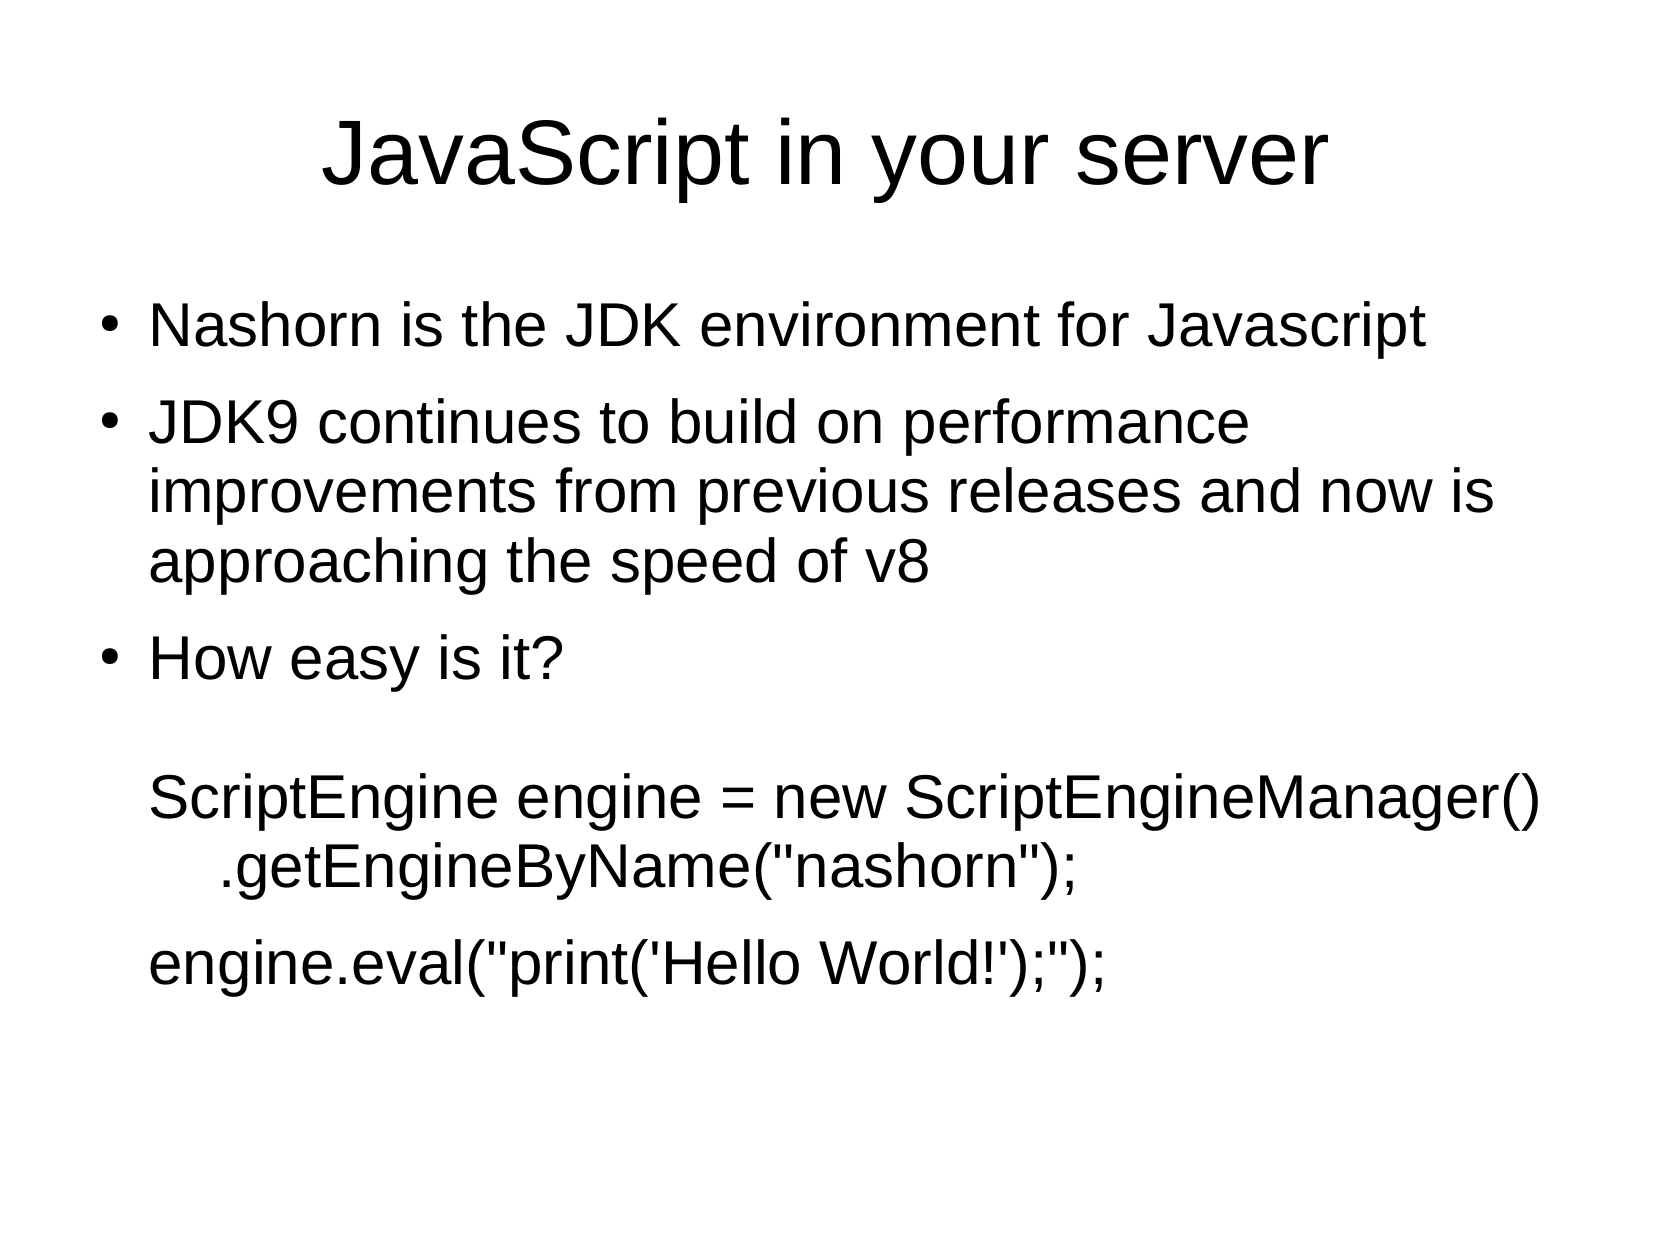

# JavaScript in your server
Nashorn is the JDK environment for Javascript
JDK9 continues to build on performance improvements from previous releases and now is approaching the speed of v8
How easy is it?
ScriptEngine engine = new ScriptEngineManager()
	.getEngineByName("nashorn");
engine.eval("print('Hello World!');");